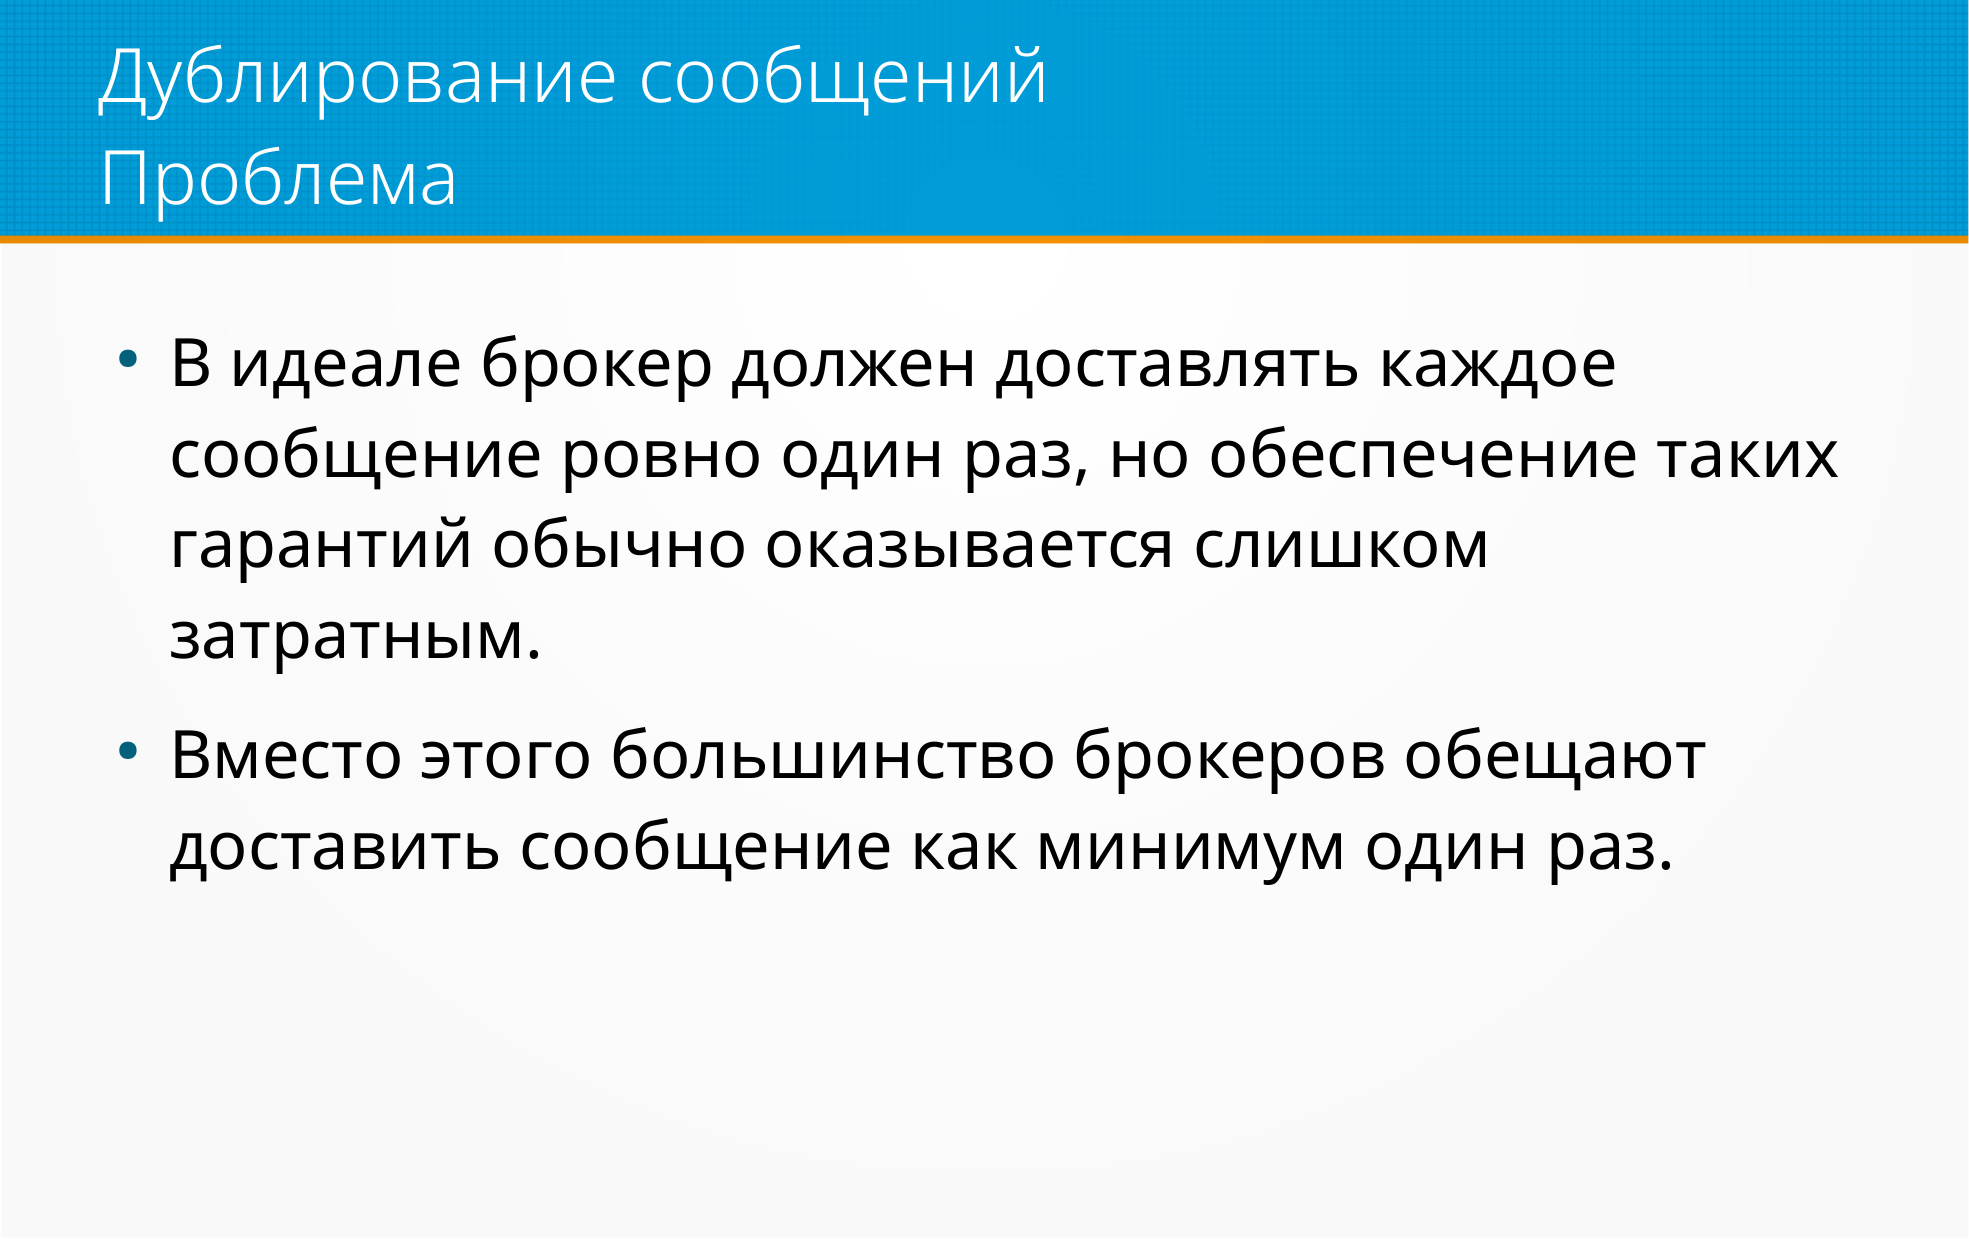

# Дублирование сообщений Проблема
В идеале брокер должен доставлять каждое сообщение ровно один раз, но обеспечение таких гарантий обычно оказывается слишком затратным.
Вместо этого большинство брокеров обещают доставить сообщение как минимум один раз.